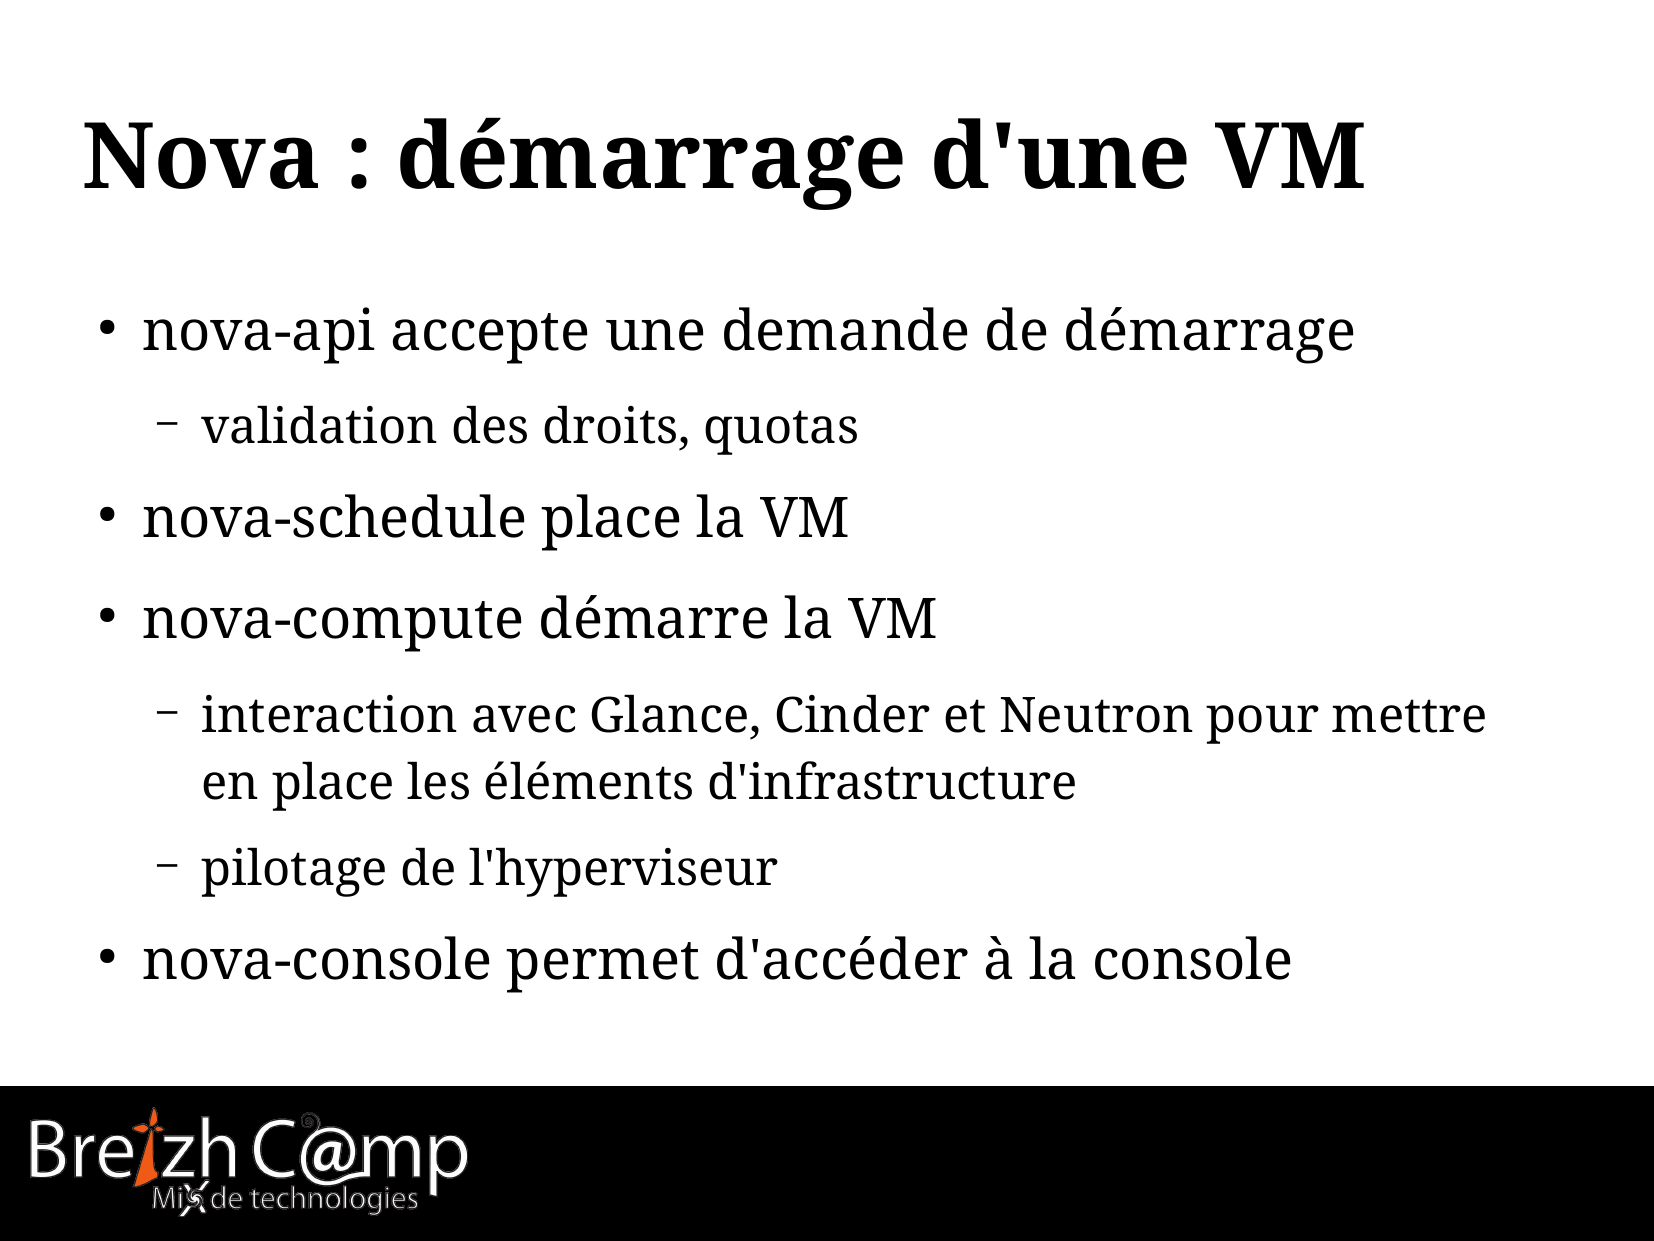

# Nova : démarrage d'une VM
nova-api accepte une demande de démarrage
validation des droits, quotas
nova-schedule place la VM
nova-compute démarre la VM
interaction avec Glance, Cinder et Neutron pour mettre en place les éléments d'infrastructure
pilotage de l'hyperviseur
nova-console permet d'accéder à la console
33